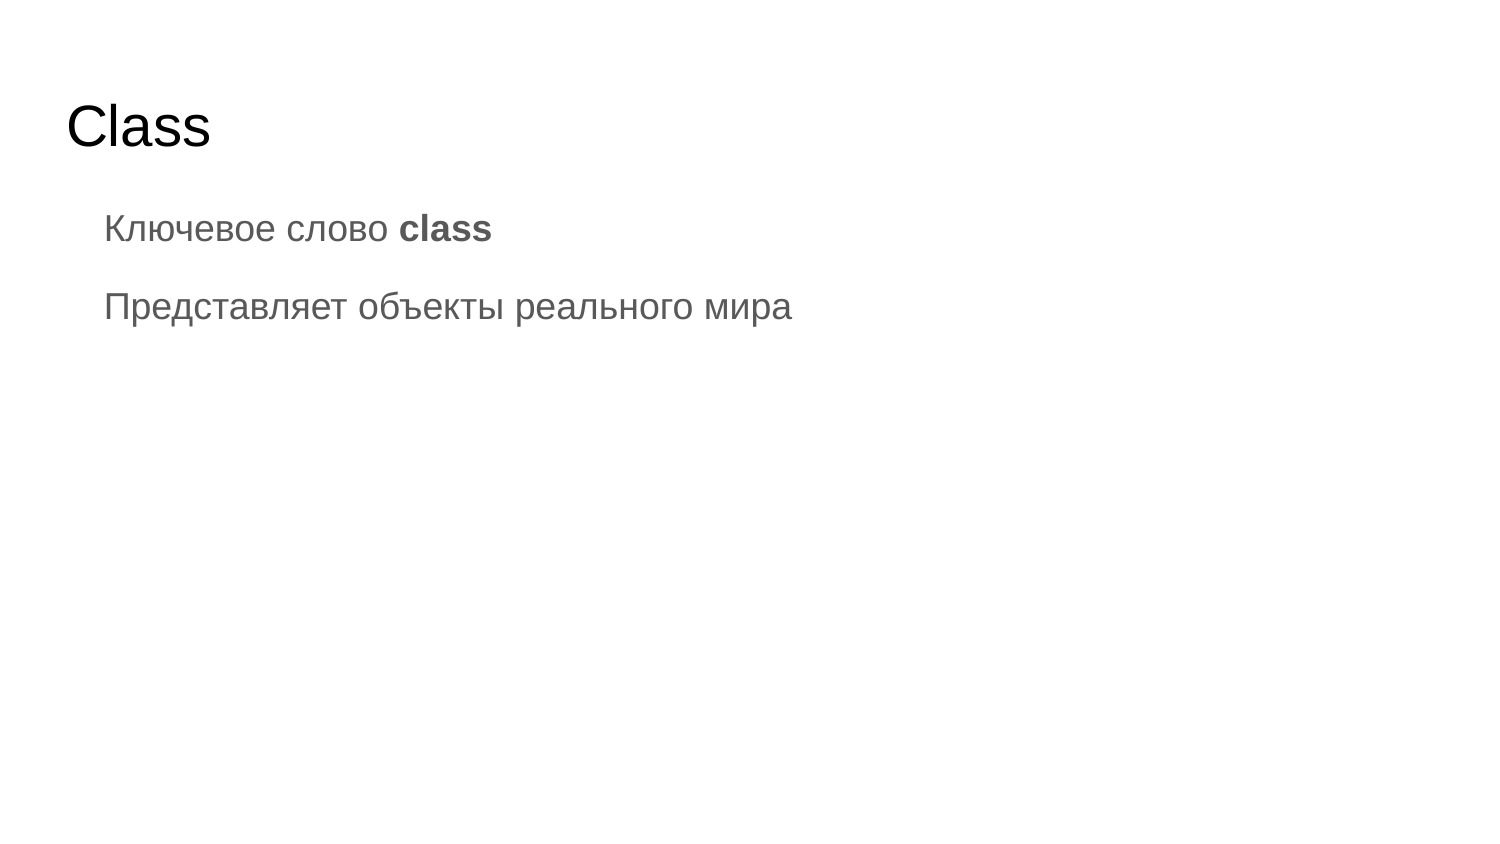

# Class
Ключевое слово class
Представляет объекты реального мира